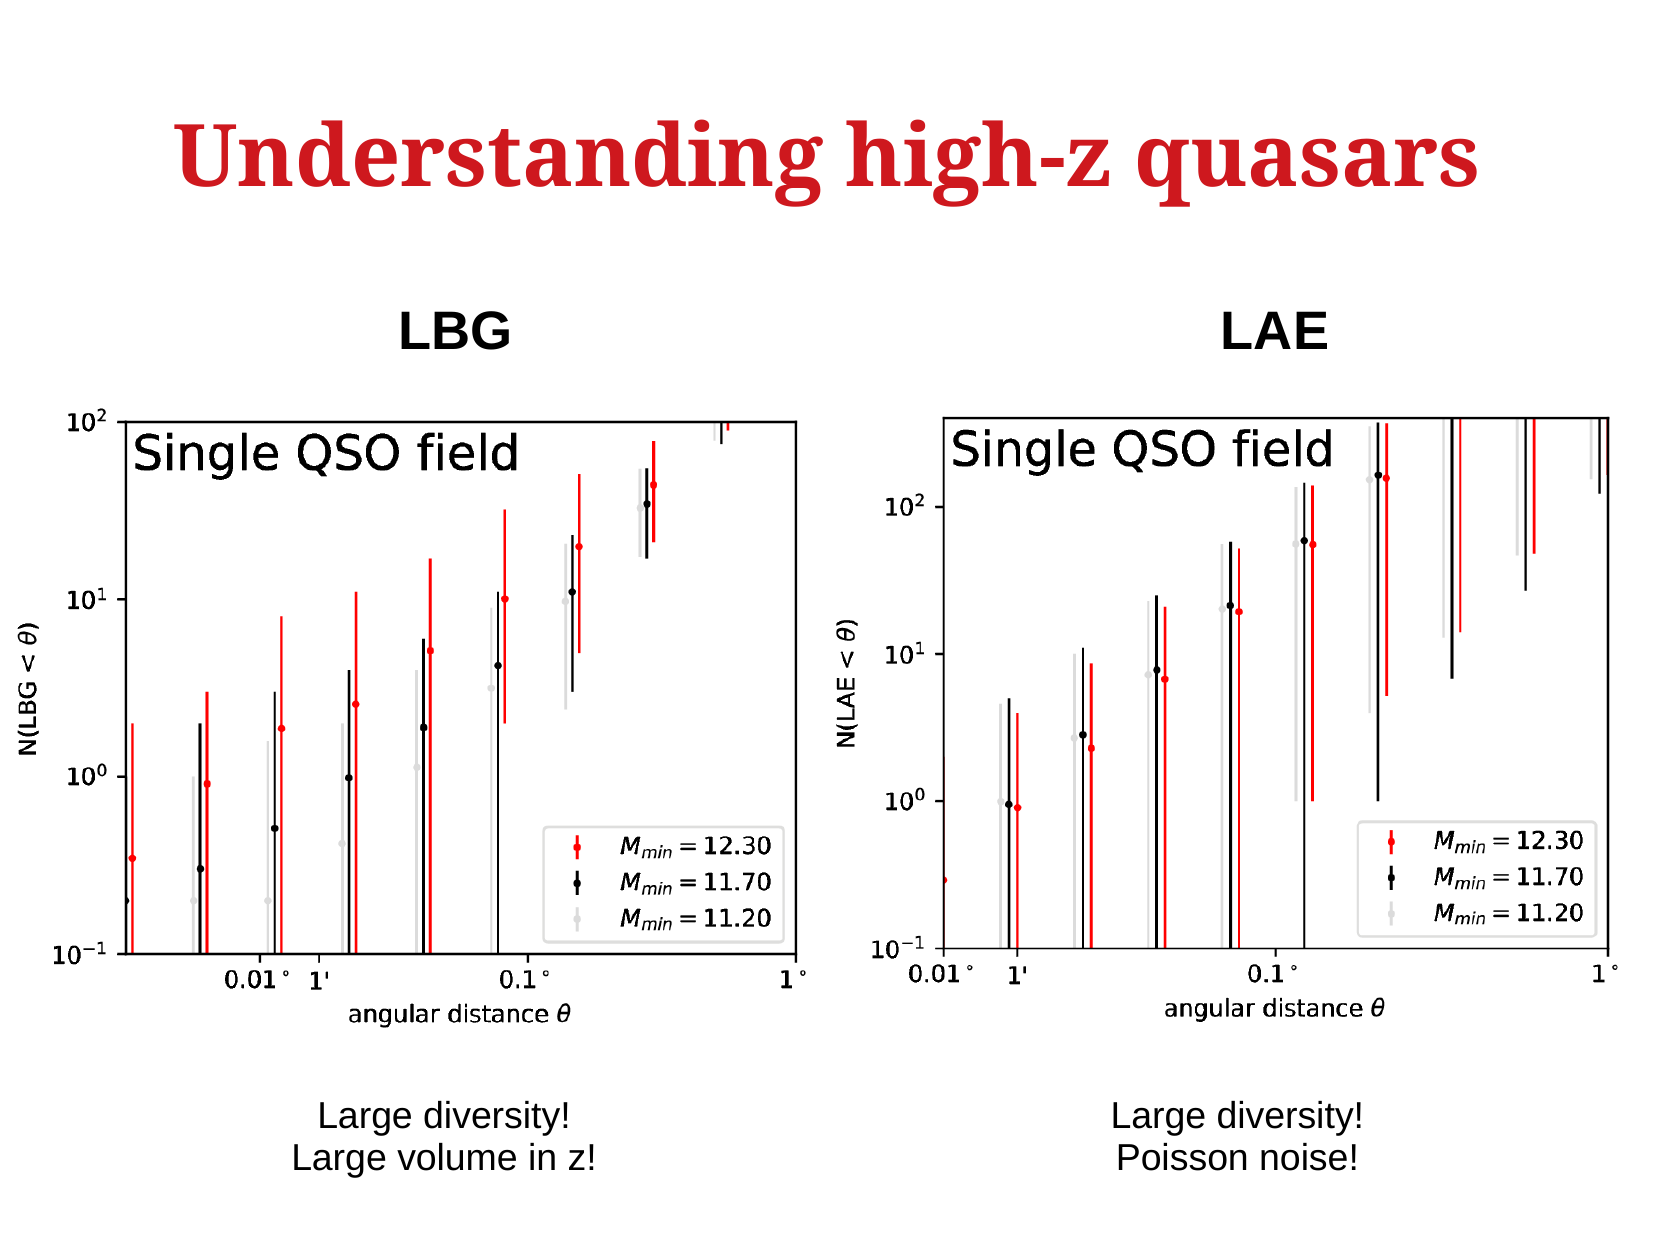

# Understanding high-z quasars
LBG
LAE
Large diversity!
Large volume in z!
Large diversity!
Poisson noise!